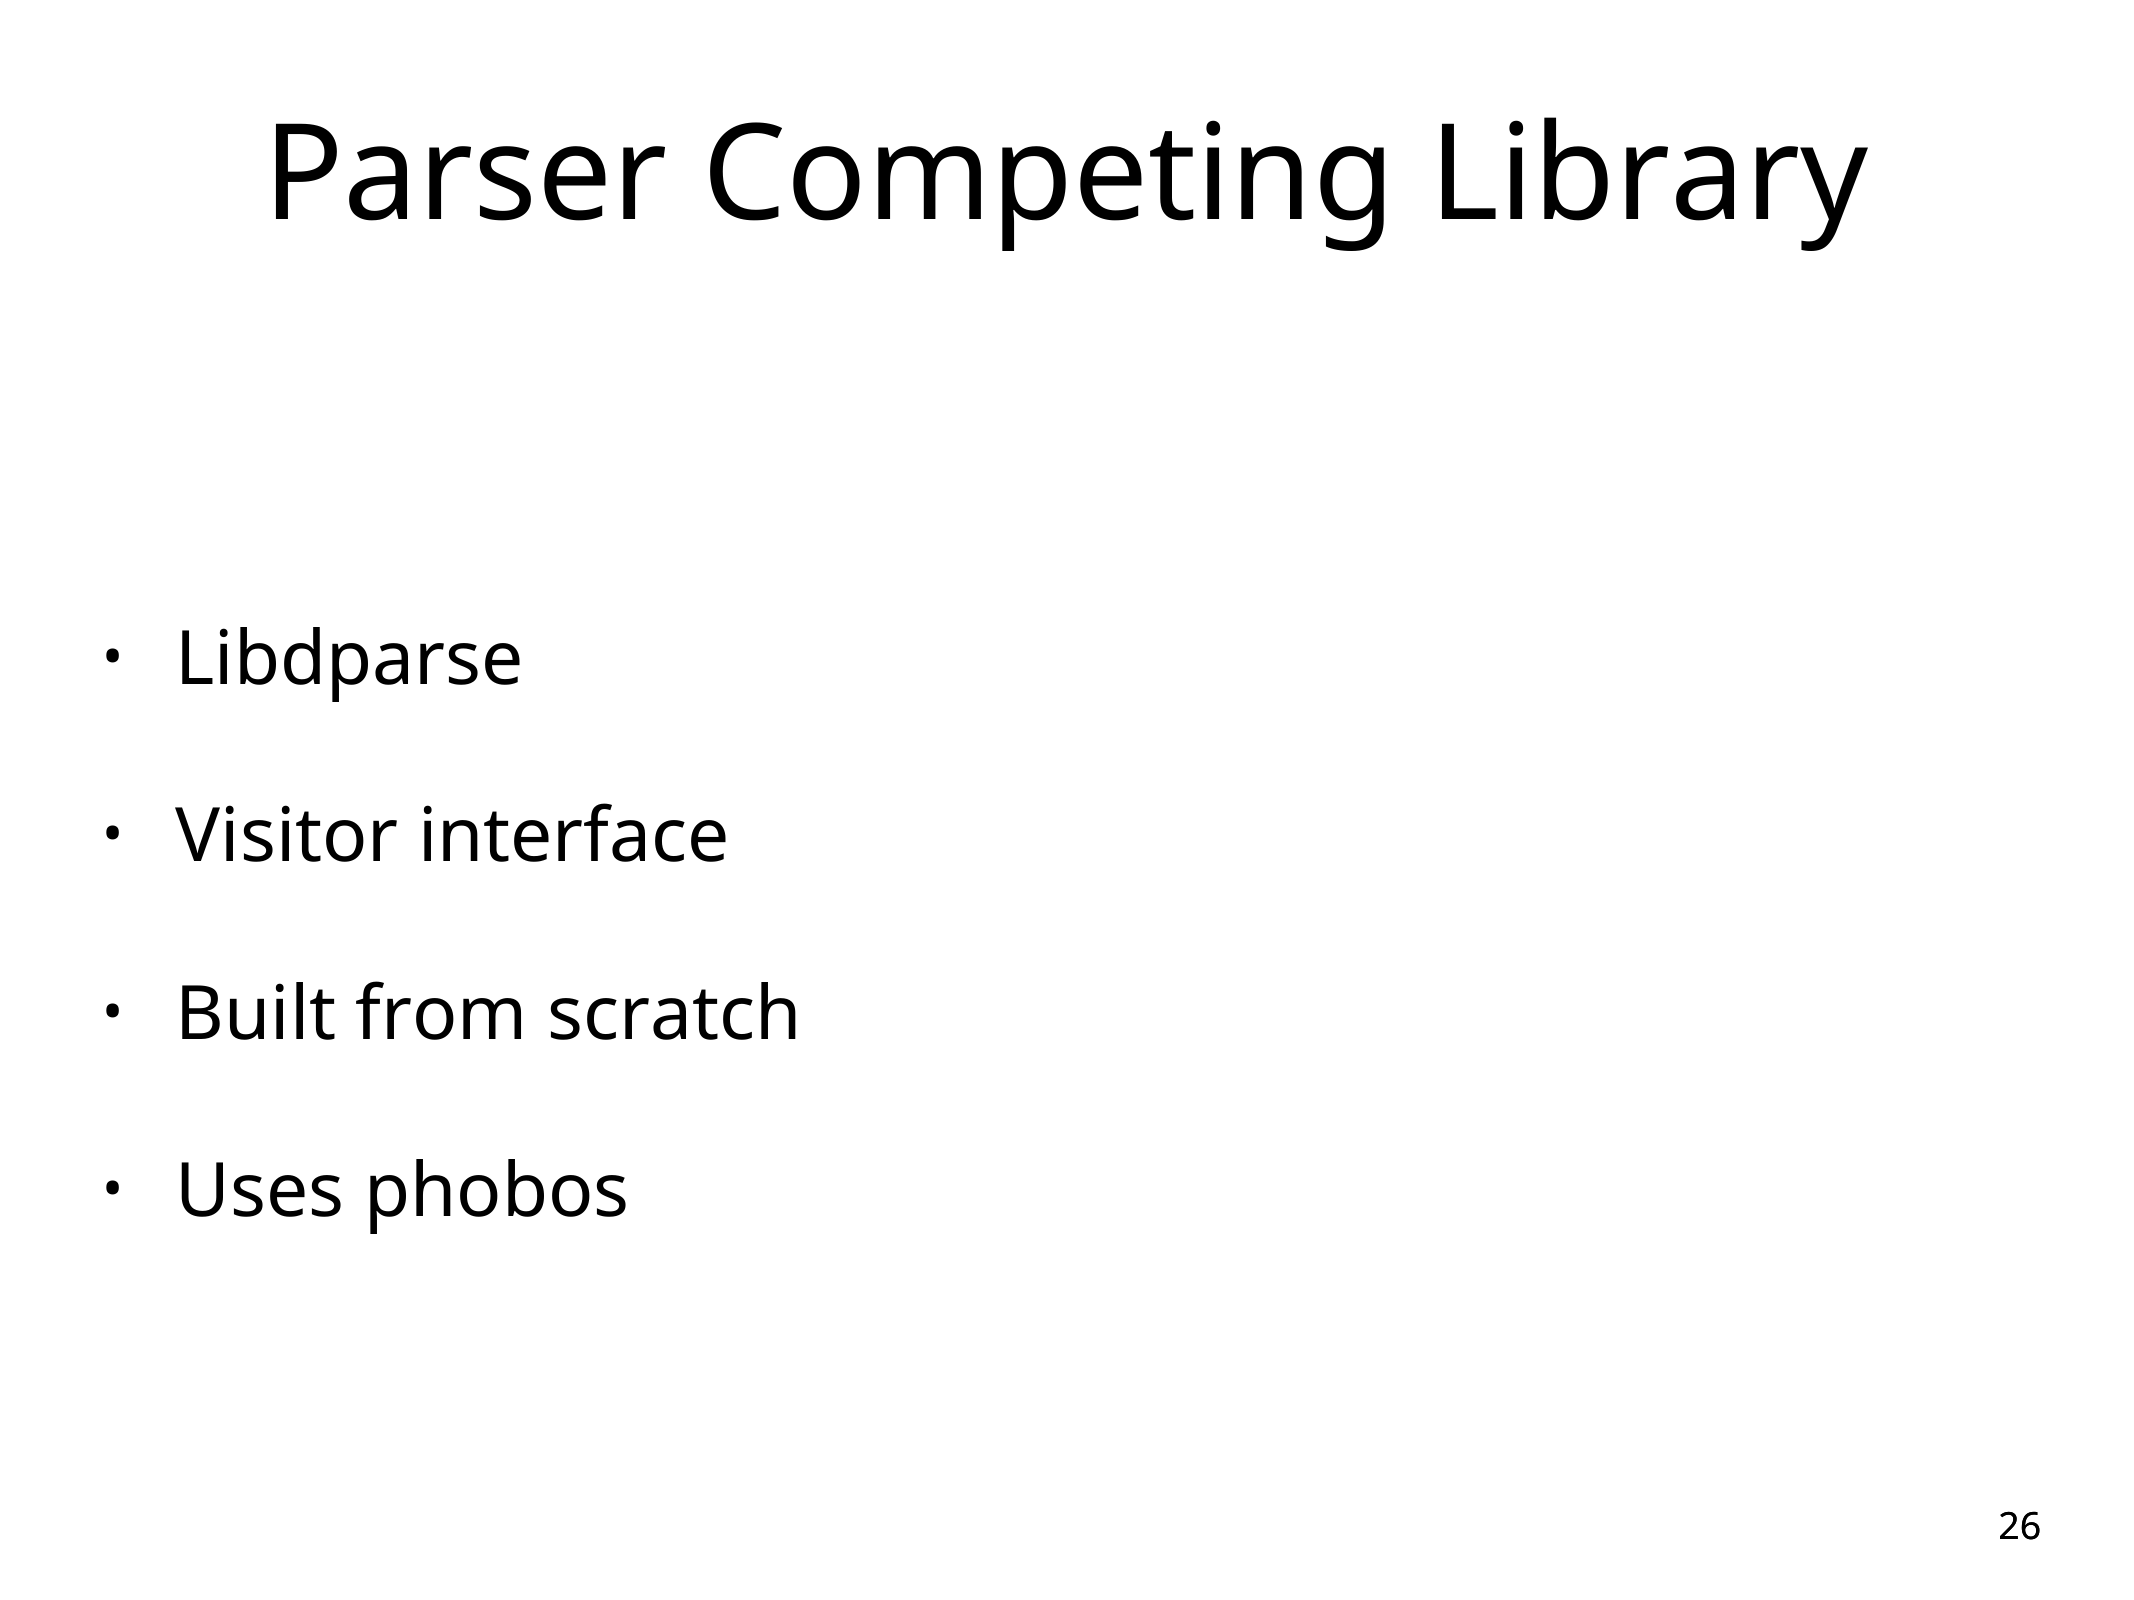

# Parser Competing Library
Libdparse
Visitor interface
Built from scratch
Uses phobos
26